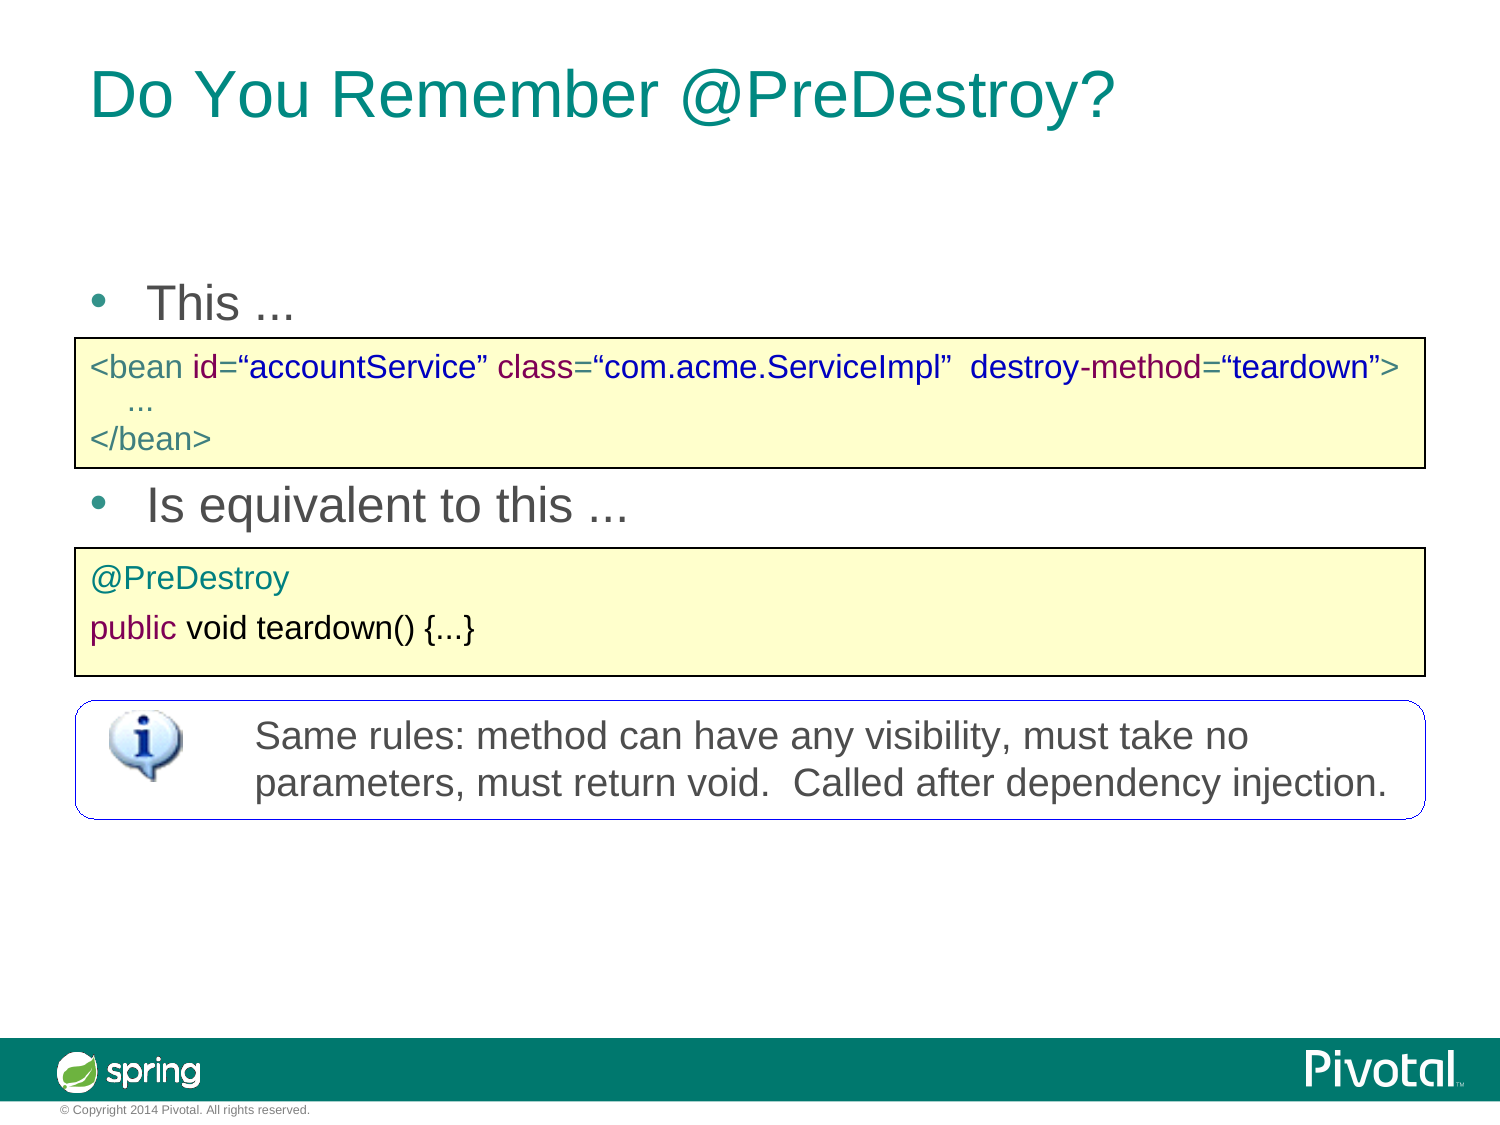

# Do You Remember @PreDestroy?
This ...
Is equivalent to this ...
<bean id=“accountService” class=“com.acme.ServiceImpl” destroy-method=“teardown”>
 ...
</bean>
@PreDestroy
public void teardown() {...}
Same rules: method can have any visibility, must take no parameters, must return void. Called after dependency injection.